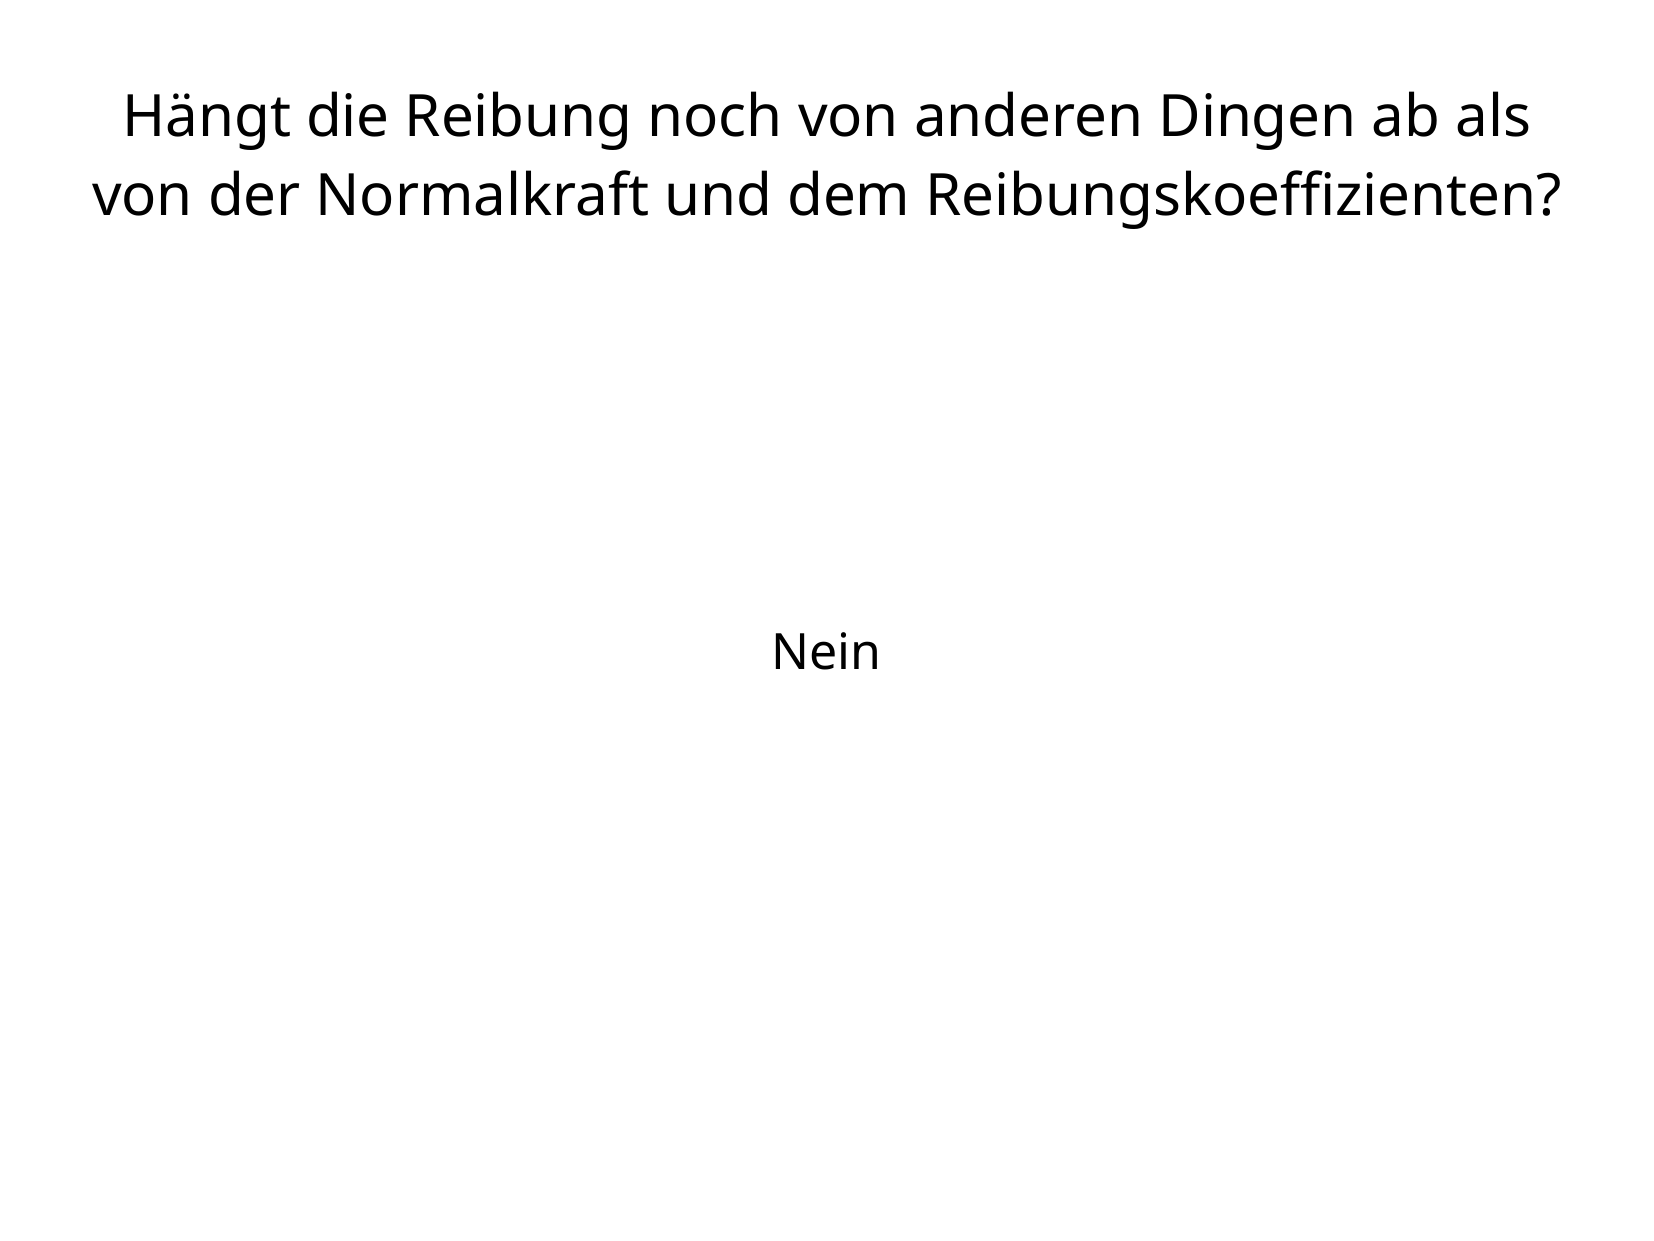

# Hängt die Reibung noch von anderen Dingen ab als von der Normalkraft und dem Reibungskoeffizienten?
Nein